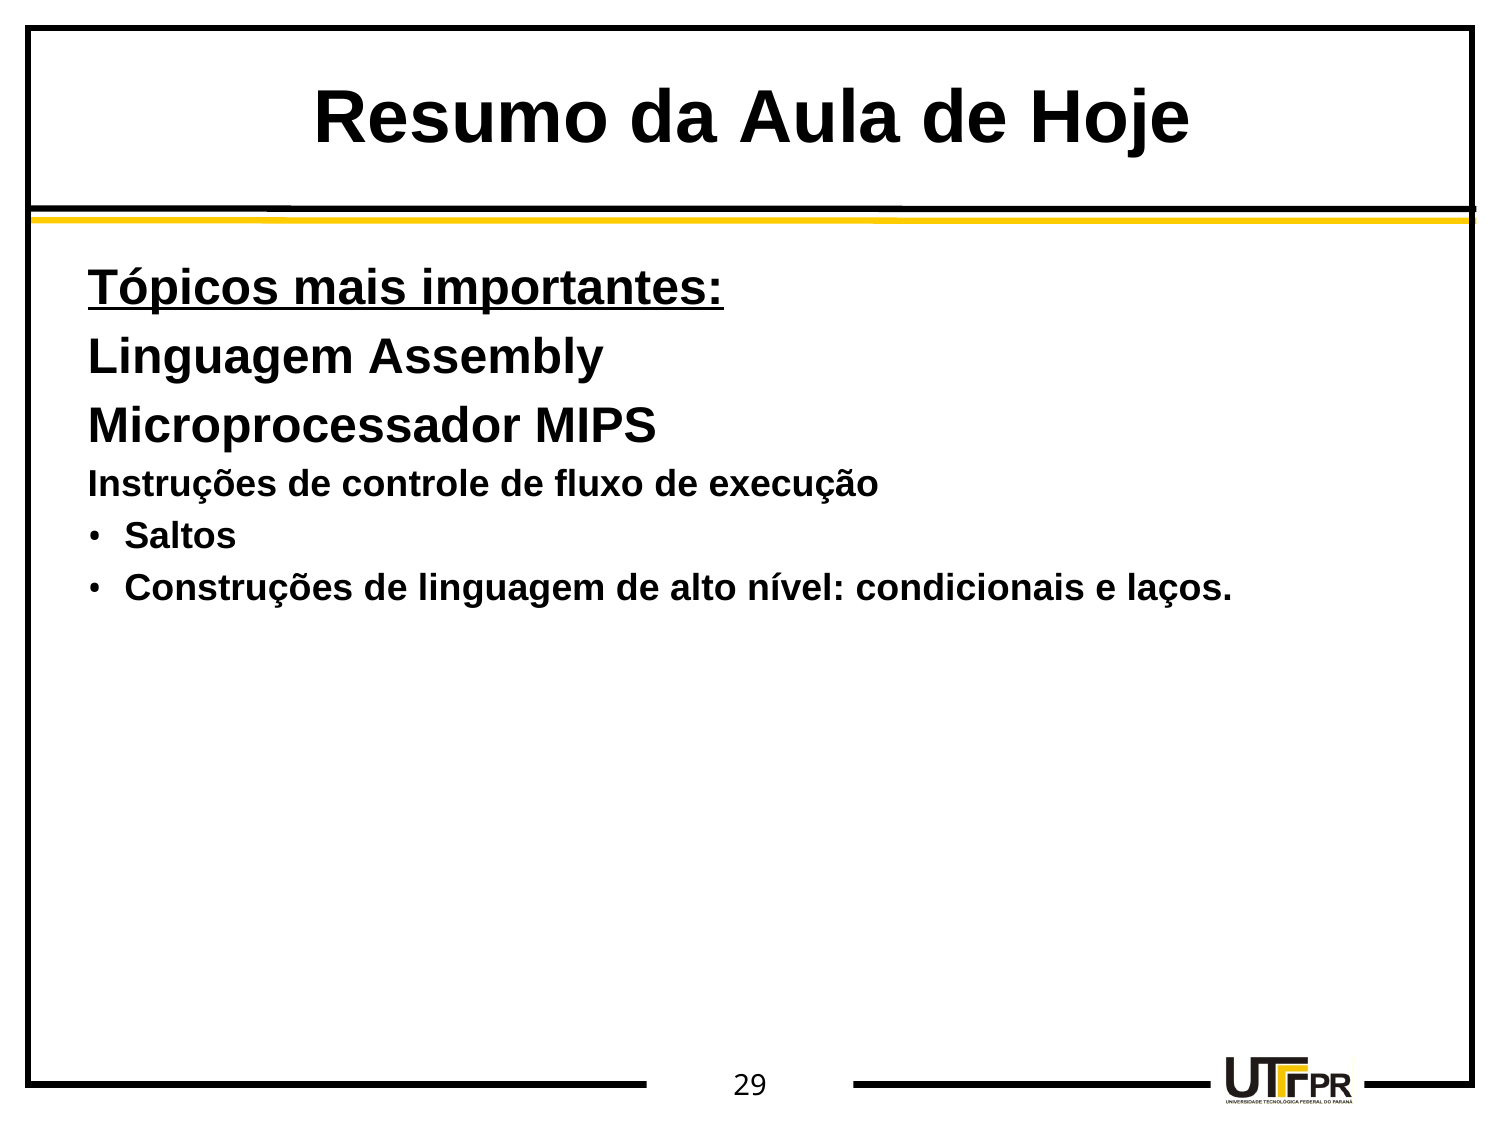

Resumo da Aula de Hoje
# Tópicos mais importantes:
Linguagem Assembly
Microprocessador MIPS
Instruções de controle de fluxo de execução
Saltos
Construções de linguagem de alto nível: condicionais e laços.